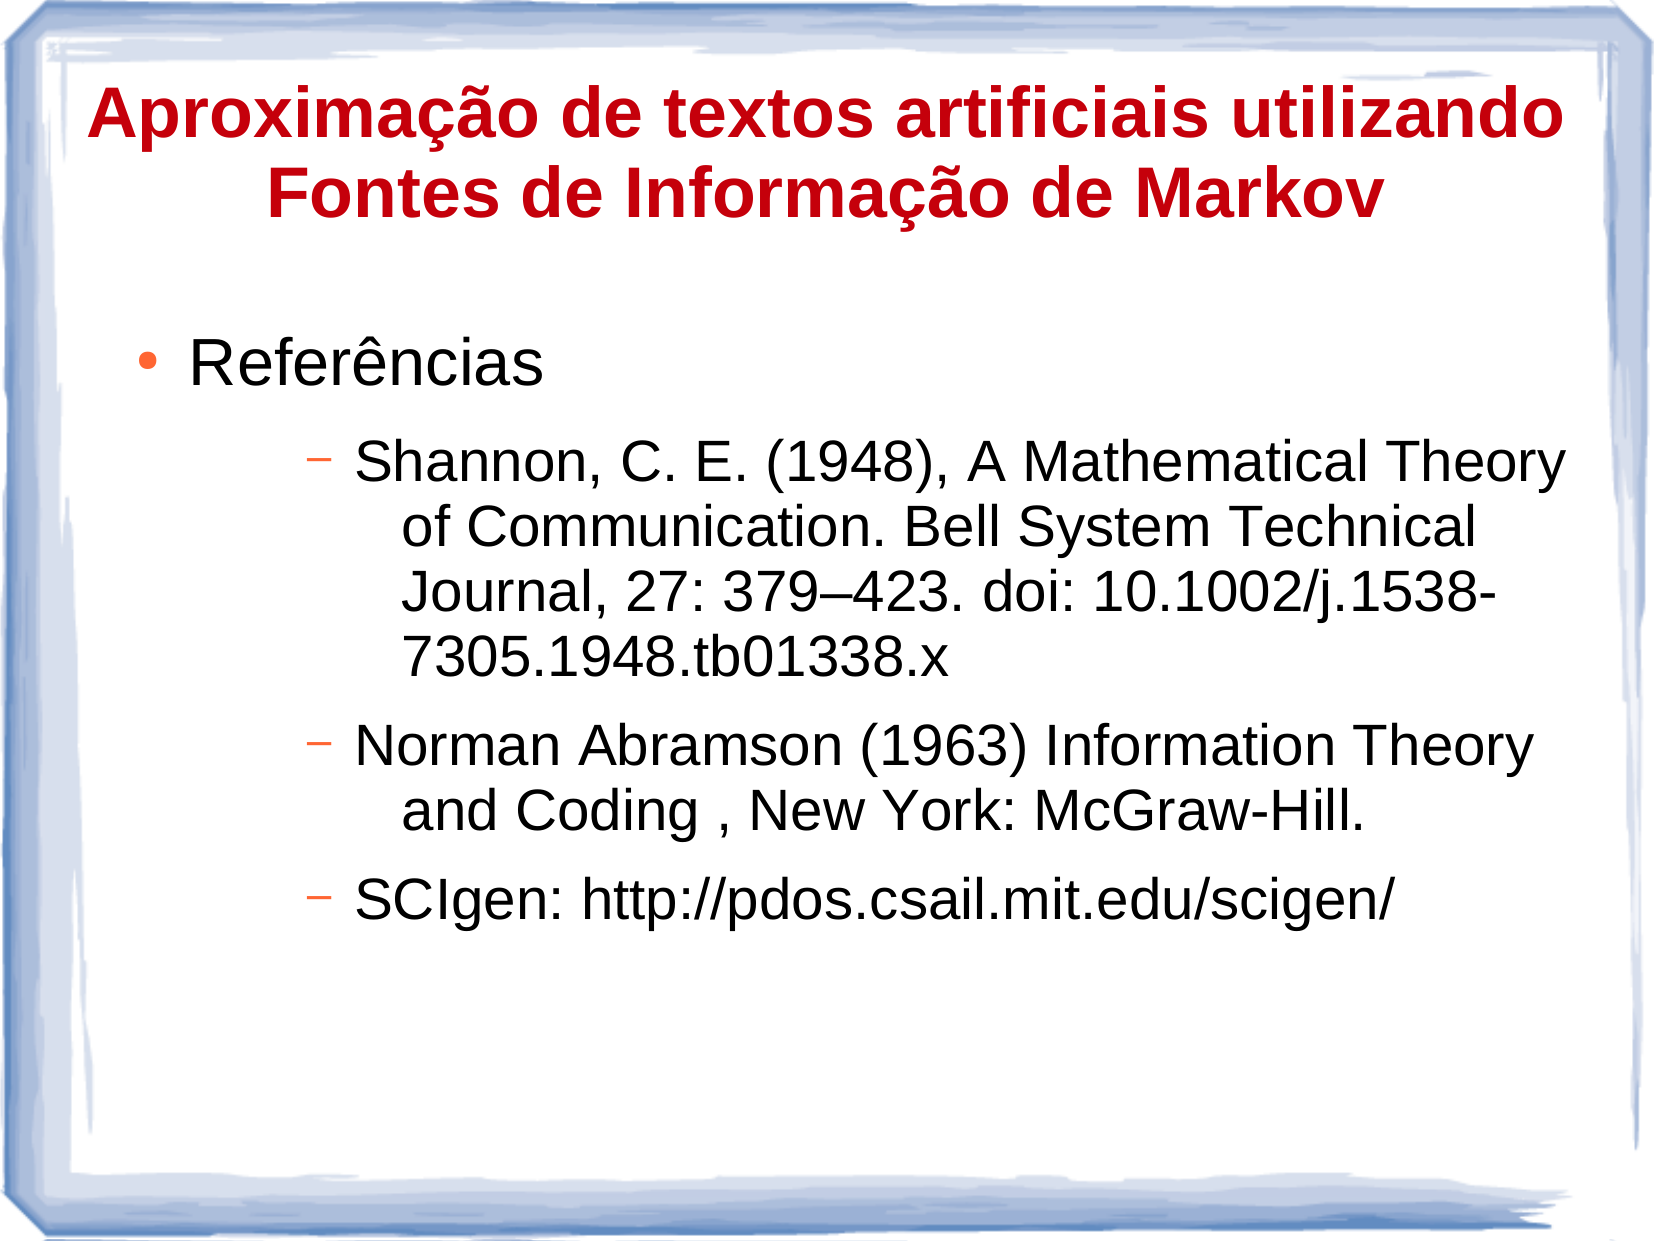

# Aproximação de textos artificiais utilizando Fontes de Informação de Markov
Referências
Shannon, C. E. (1948), A Mathematical Theory of Communication. Bell System Technical Journal, 27: 379–423. doi: 10.1002/j.1538-7305.1948.tb01338.x
Norman Abramson (1963) Information Theory and Coding , New York: McGraw-Hill.
SCIgen: http://pdos.csail.mit.edu/scigen/